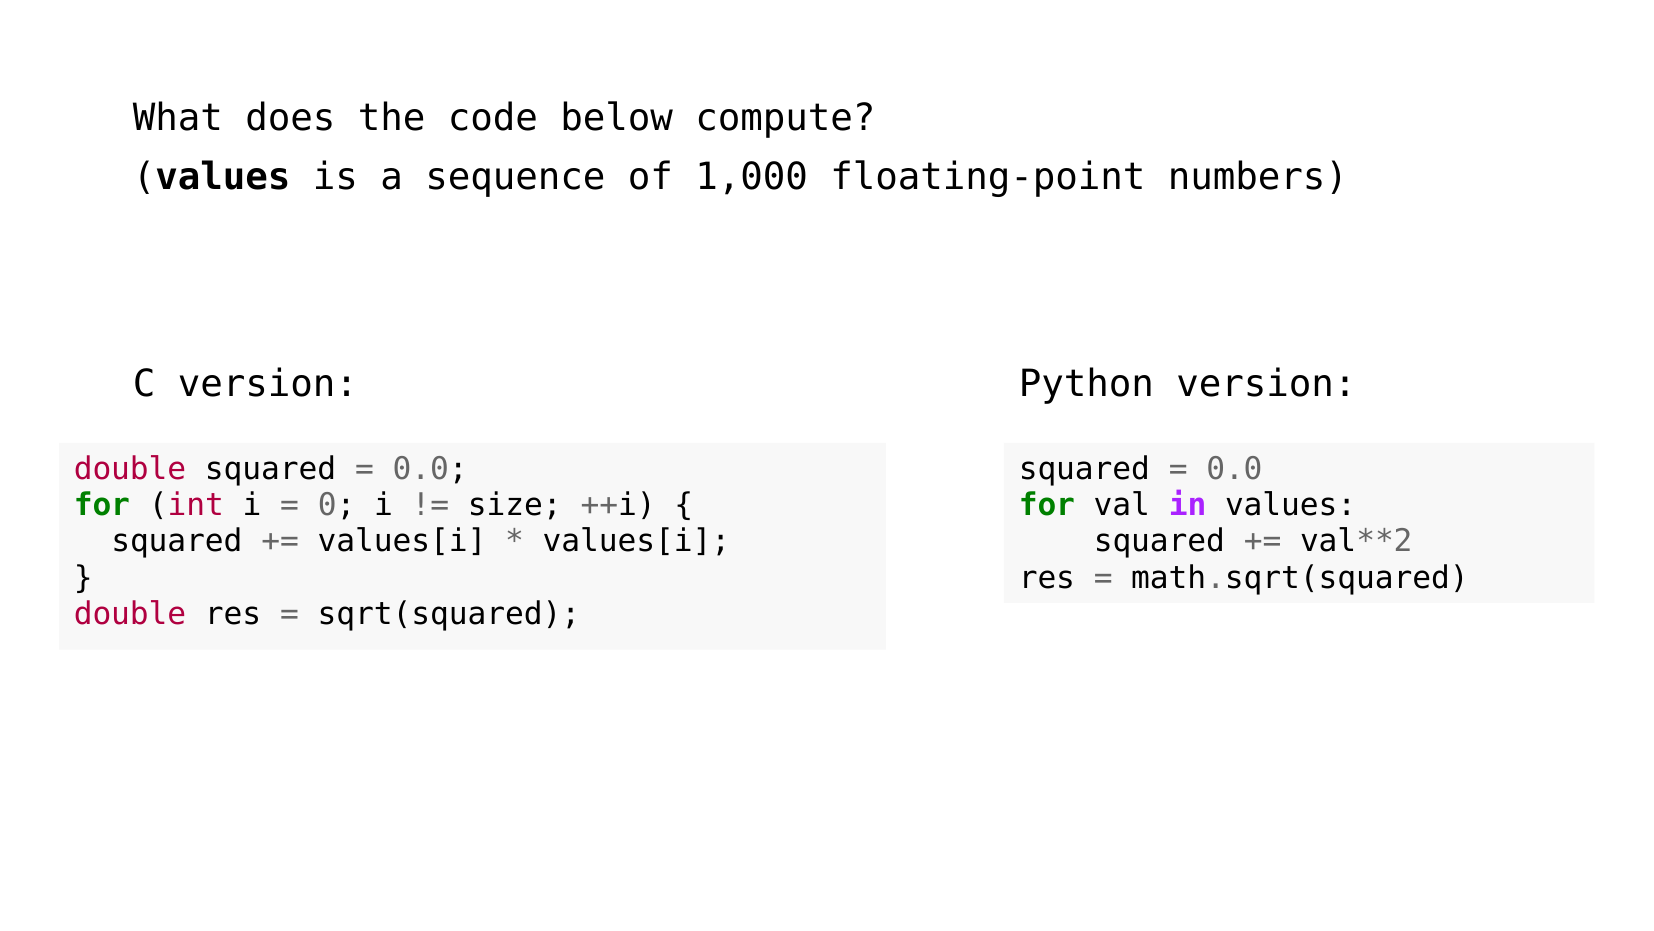

What does the code below compute?
(values is a sequence of 1,000 floating-point numbers)
C version:
Python version:
double squared = 0.0;
for (int i = 0; i != size; ++i) {
 squared += values[i] * values[i];
}
double res = sqrt(squared);
squared = 0.0
for val in values:
 squared += val**2
res = math.sqrt(squared)